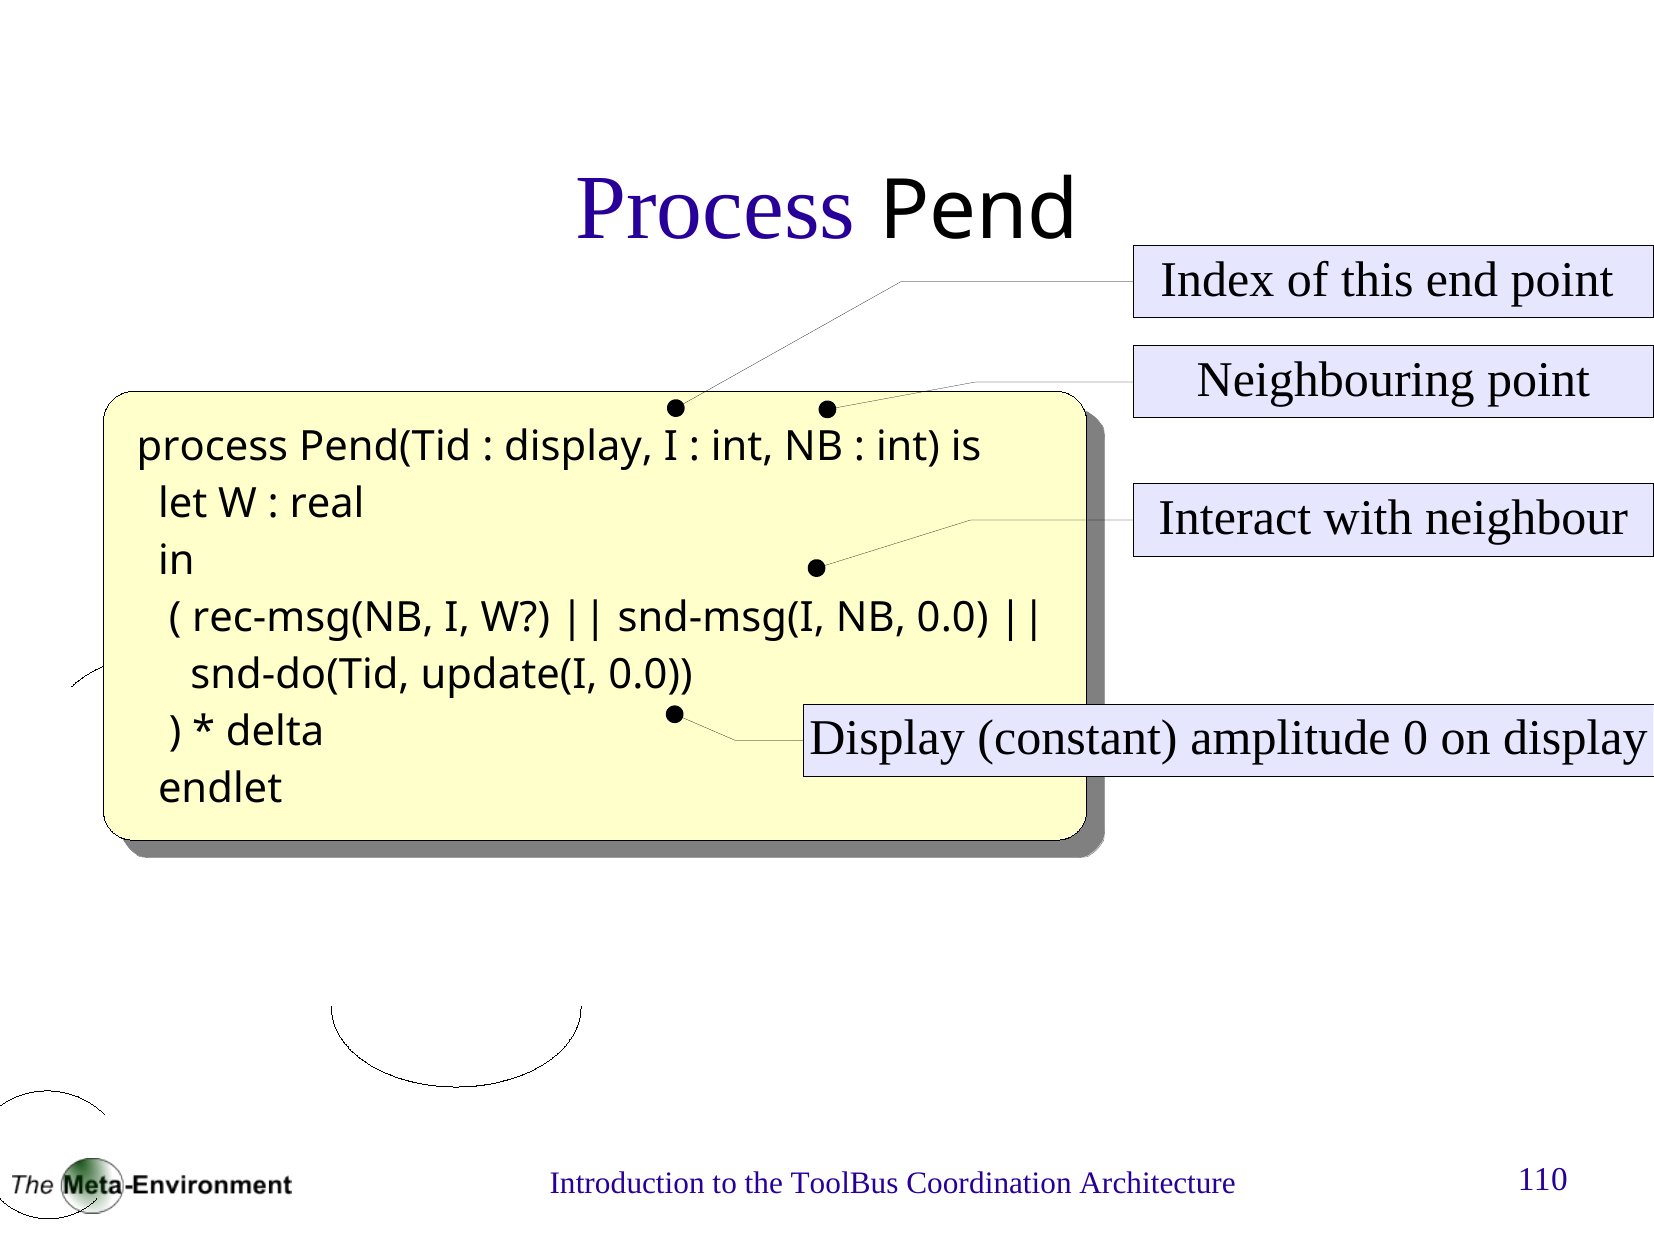

# Process Pend
process Pend(Tid : display, I : int, NB : int) is
 let W : real
 in
 ( rec-msg(NB, I, W?) || snd-msg(I, NB, 0.0) ||
 snd-do(Tid, update(I, 0.0))
 ) * delta
 endlet